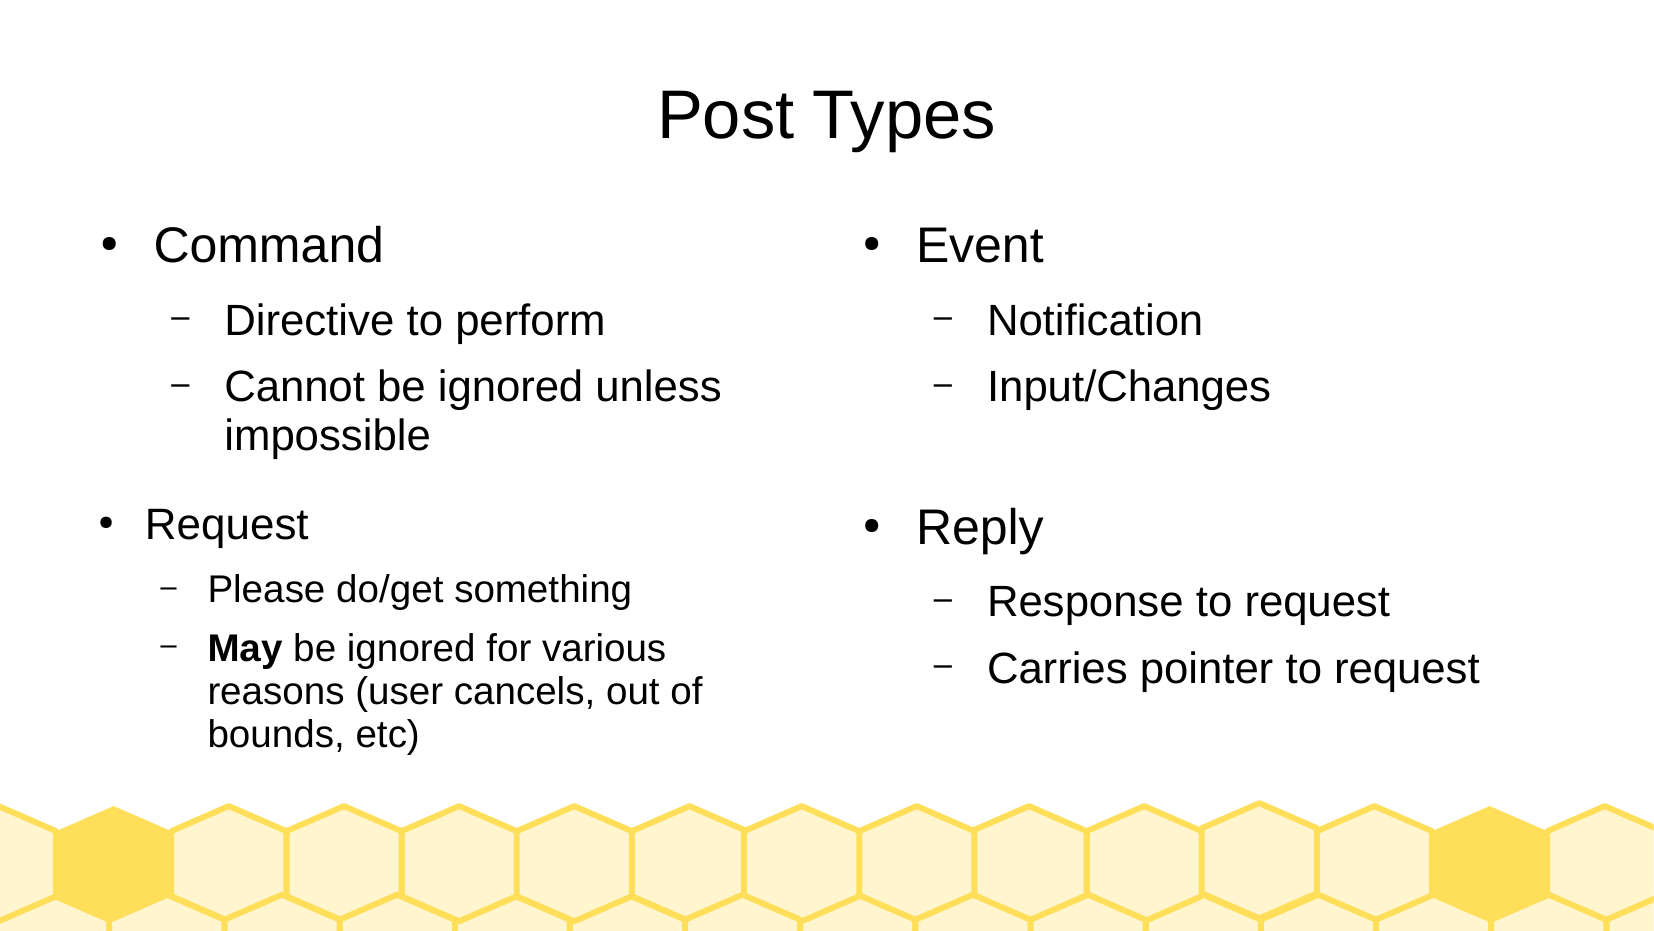

# Post Types
Command
Directive to perform
Cannot be ignored unless impossible
Event
Notification
Input/Changes
Request
Please do/get something
May be ignored for various reasons (user cancels, out of bounds, etc)
Reply
Response to request
Carries pointer to request